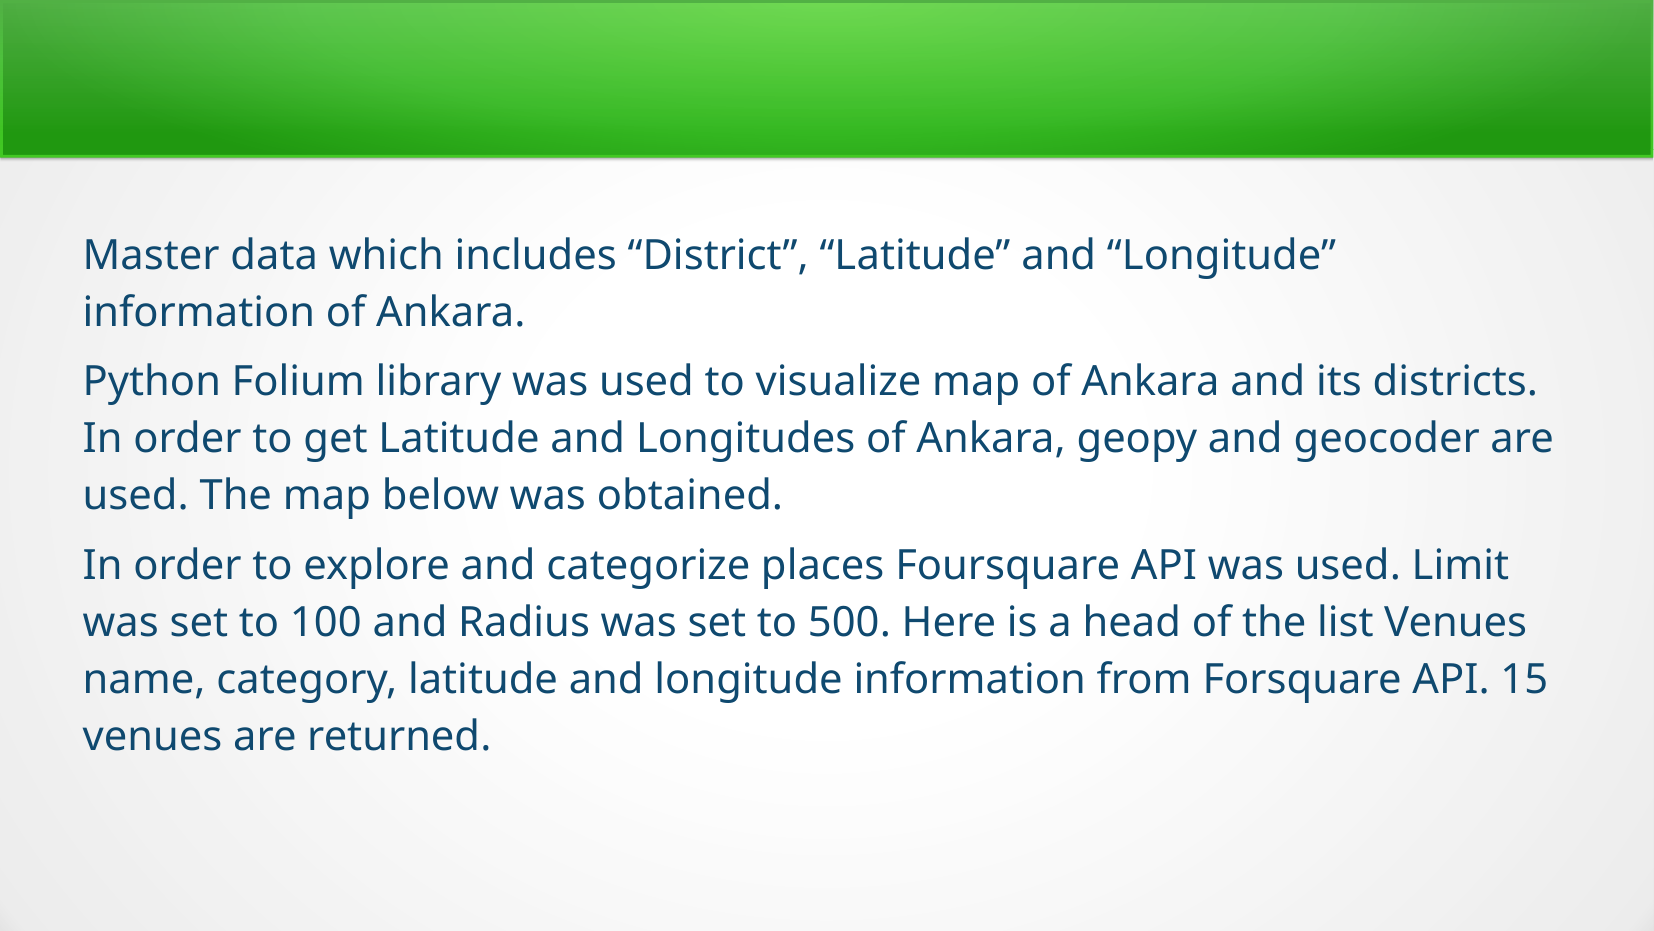

# Master data which includes “District”, “Latitude” and “Longitude” information of Ankara.
Python Folium library was used to visualize map of Ankara and its districts. In order to get Latitude and Longitudes of Ankara, geopy and geocoder are used. The map below was obtained.
In order to explore and categorize places Foursquare API was used. Limit was set to 100 and Radius was set to 500. Here is a head of the list Venues name, category, latitude and longitude information from Forsquare API. 15 venues are returned.